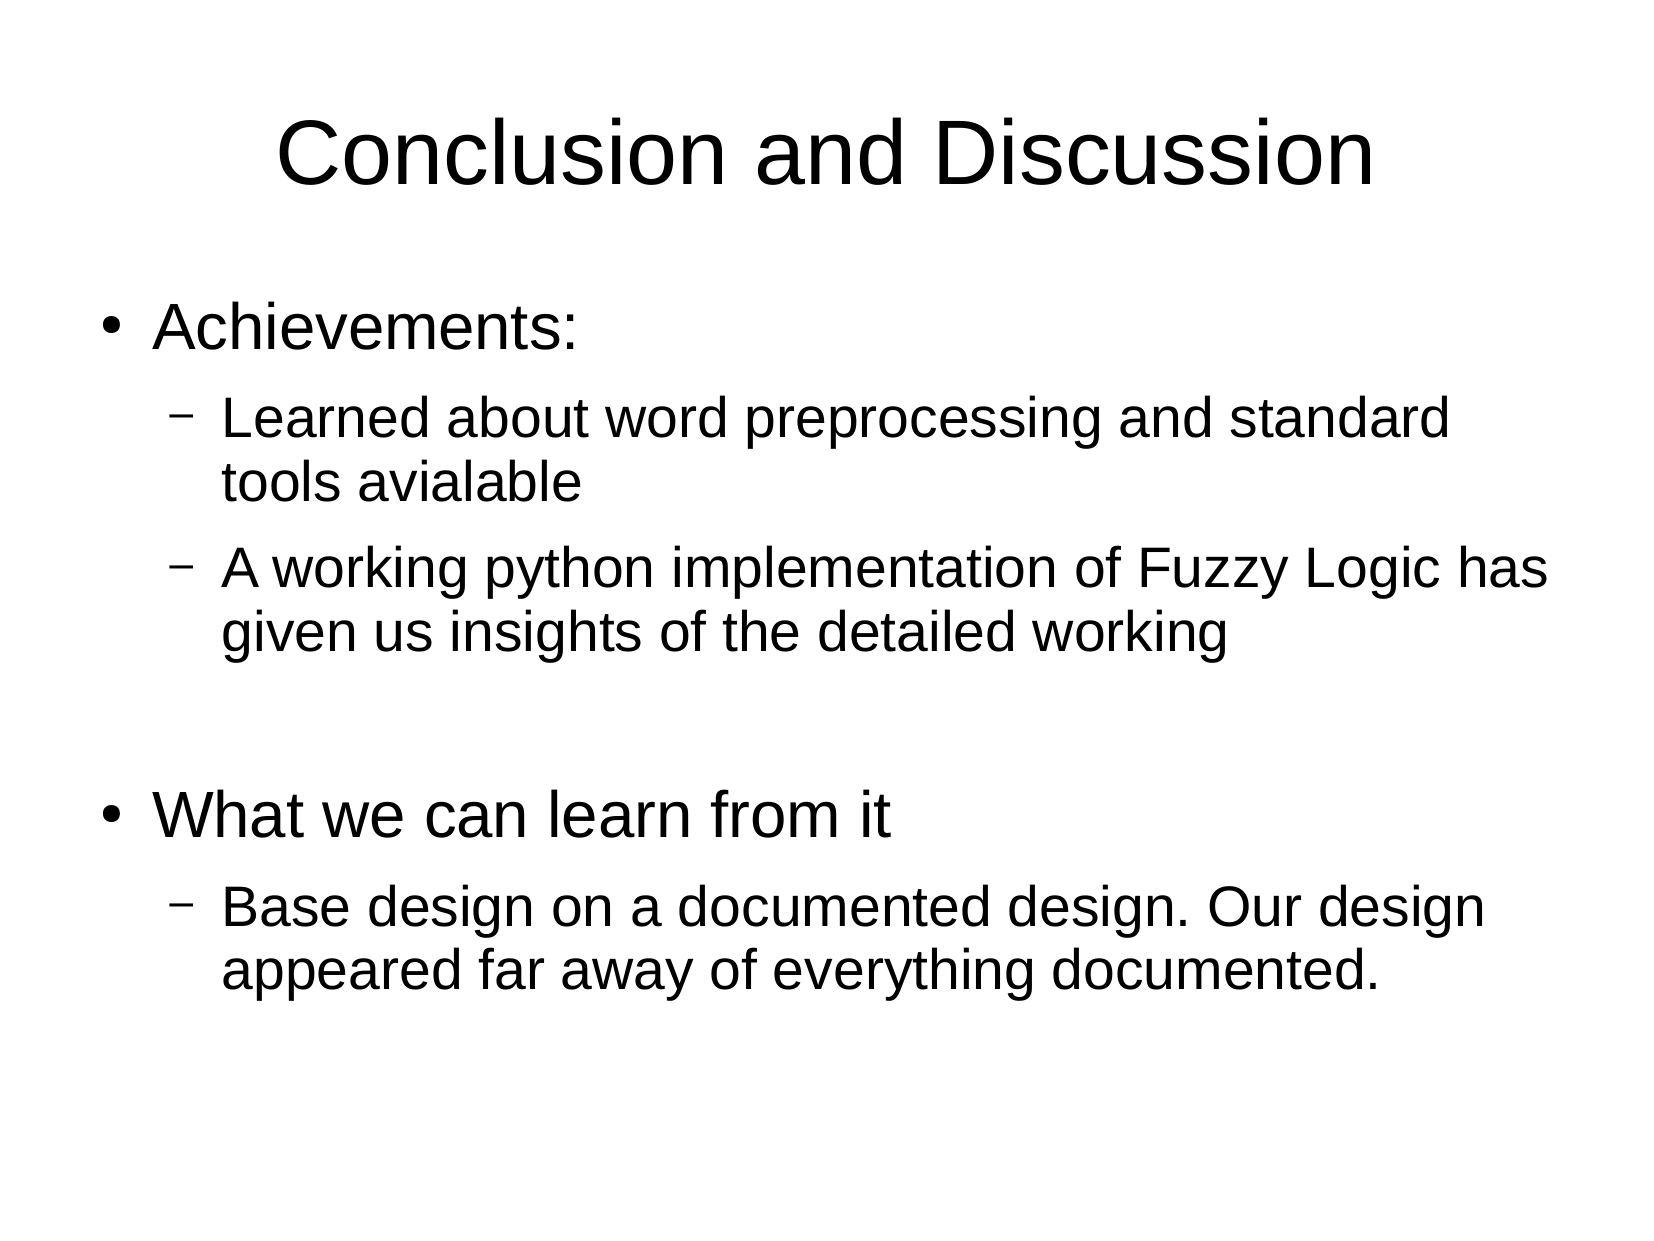

# Conclusion and Discussion
Achievements:
Learned about word preprocessing and standard tools avialable
A working python implementation of Fuzzy Logic has given us insights of the detailed working
What we can learn from it
Base design on a documented design. Our design appeared far away of everything documented.